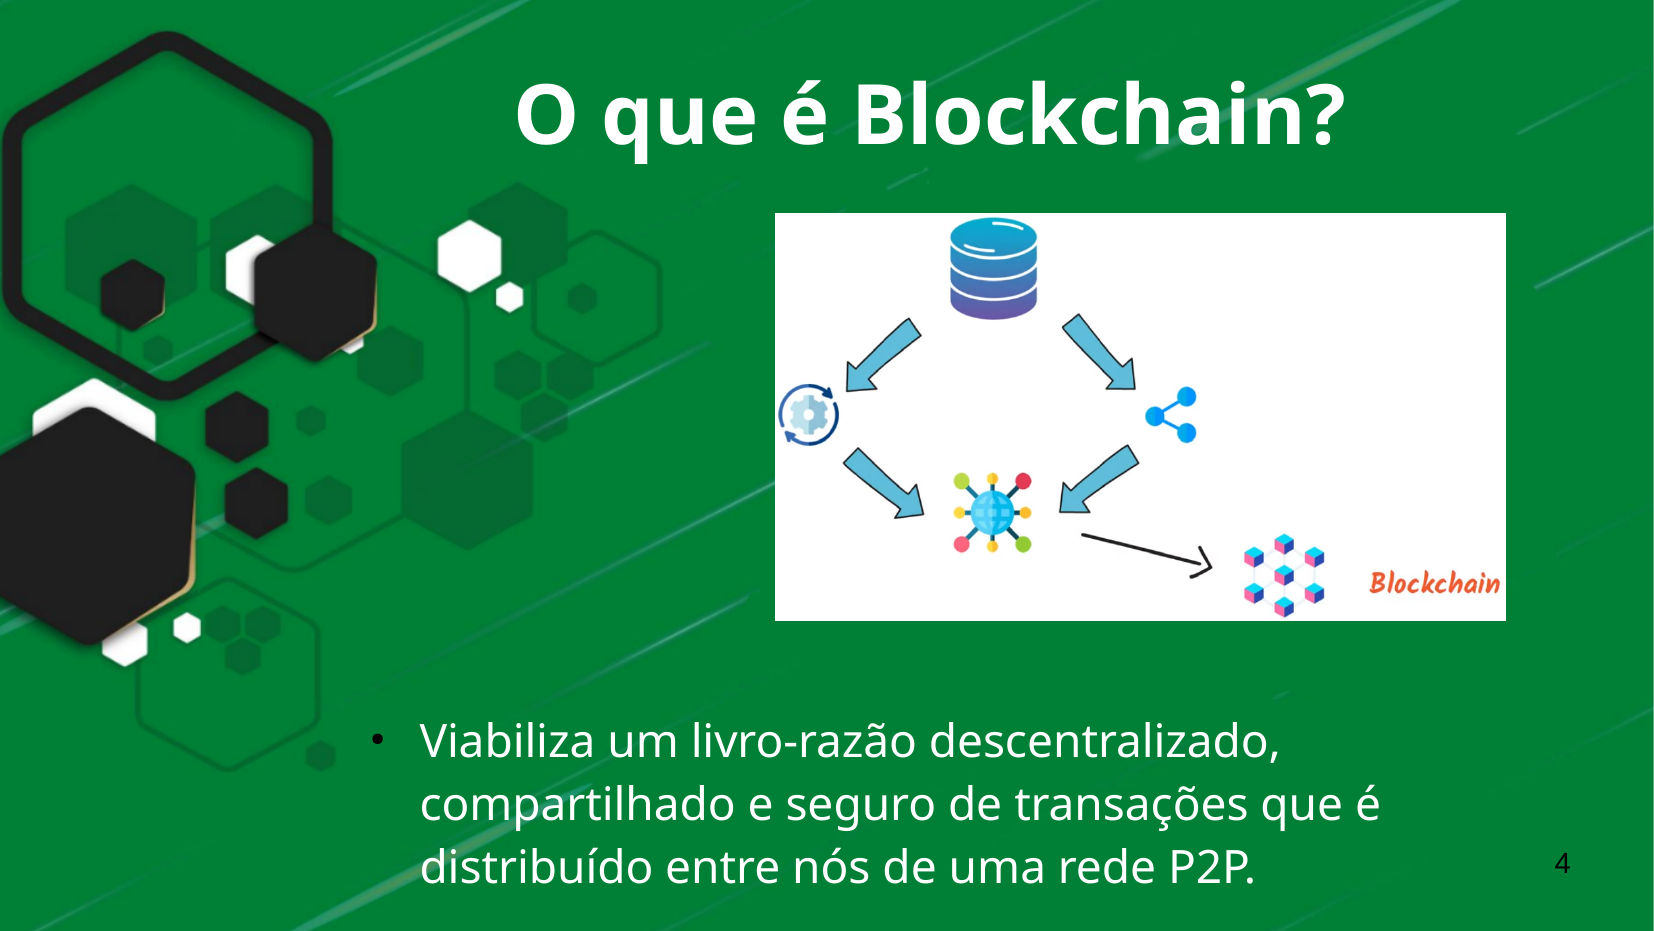

# O que é Blockchain?
Viabiliza um livro-razão descentralizado, compartilhado e seguro de transações que é distribuído entre nós de uma rede P2P.
4